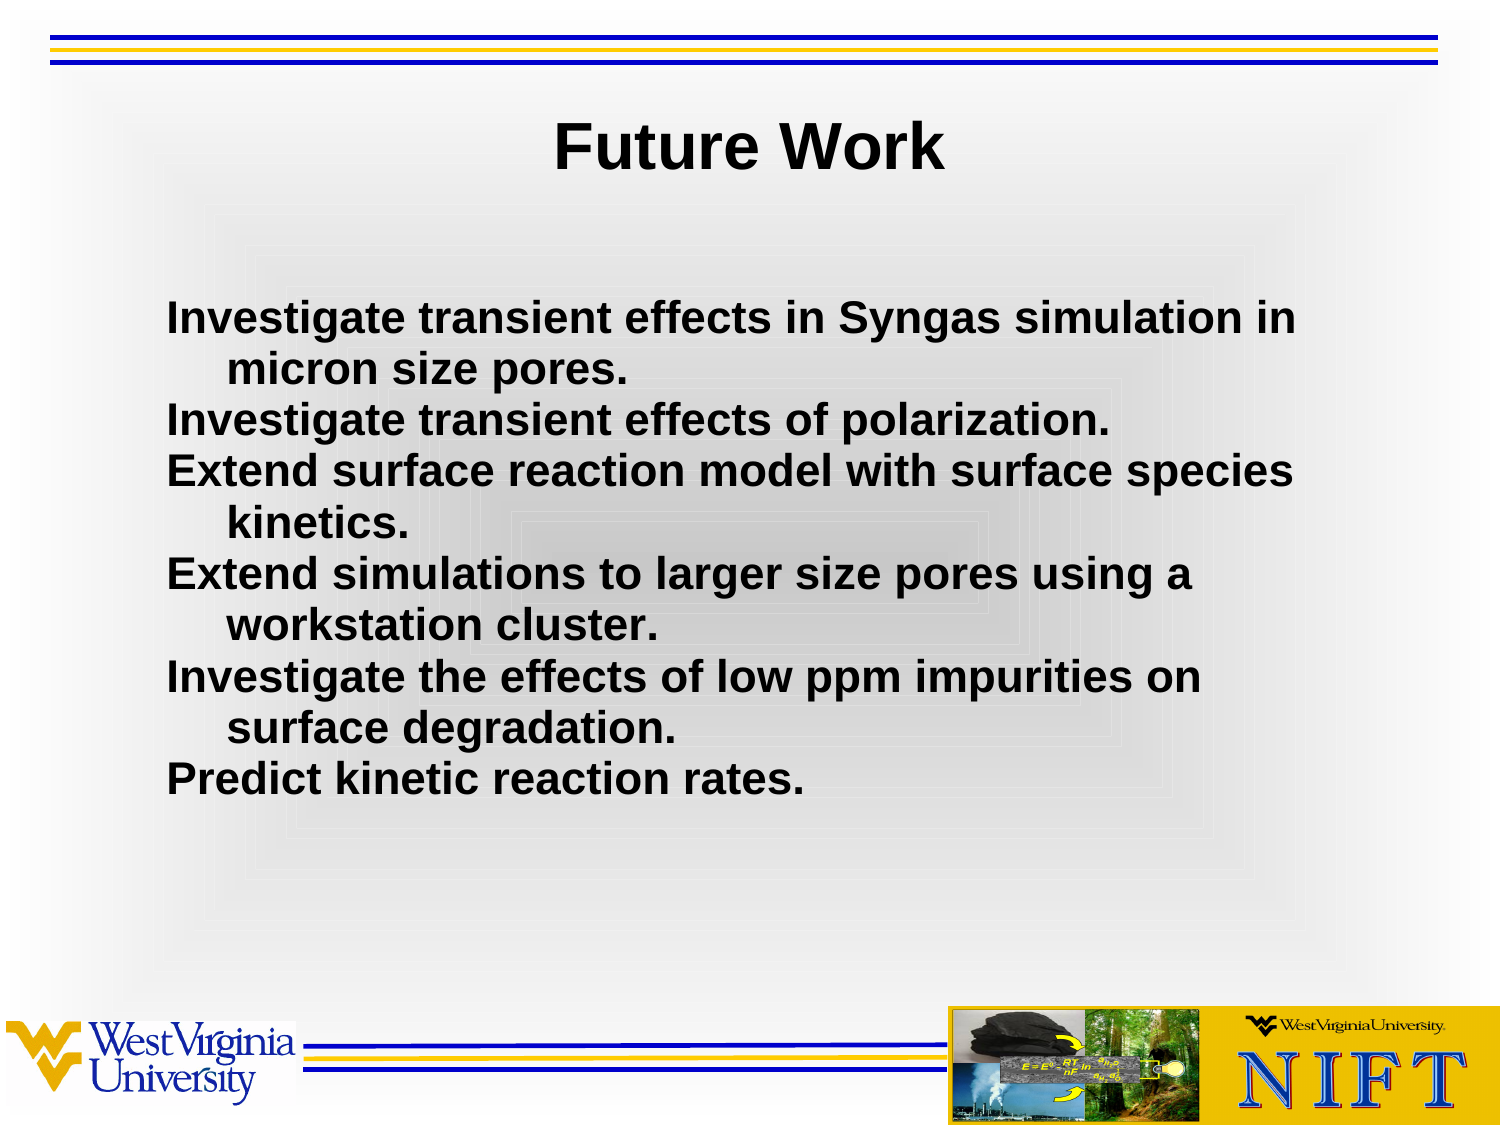

# Future Work
Investigate transient effects in Syngas simulation in micron size pores.
Investigate transient effects of polarization.
Extend surface reaction model with surface species kinetics.
Extend simulations to larger size pores using a workstation cluster.
Investigate the effects of low ppm impurities on surface degradation.
Predict kinetic reaction rates.